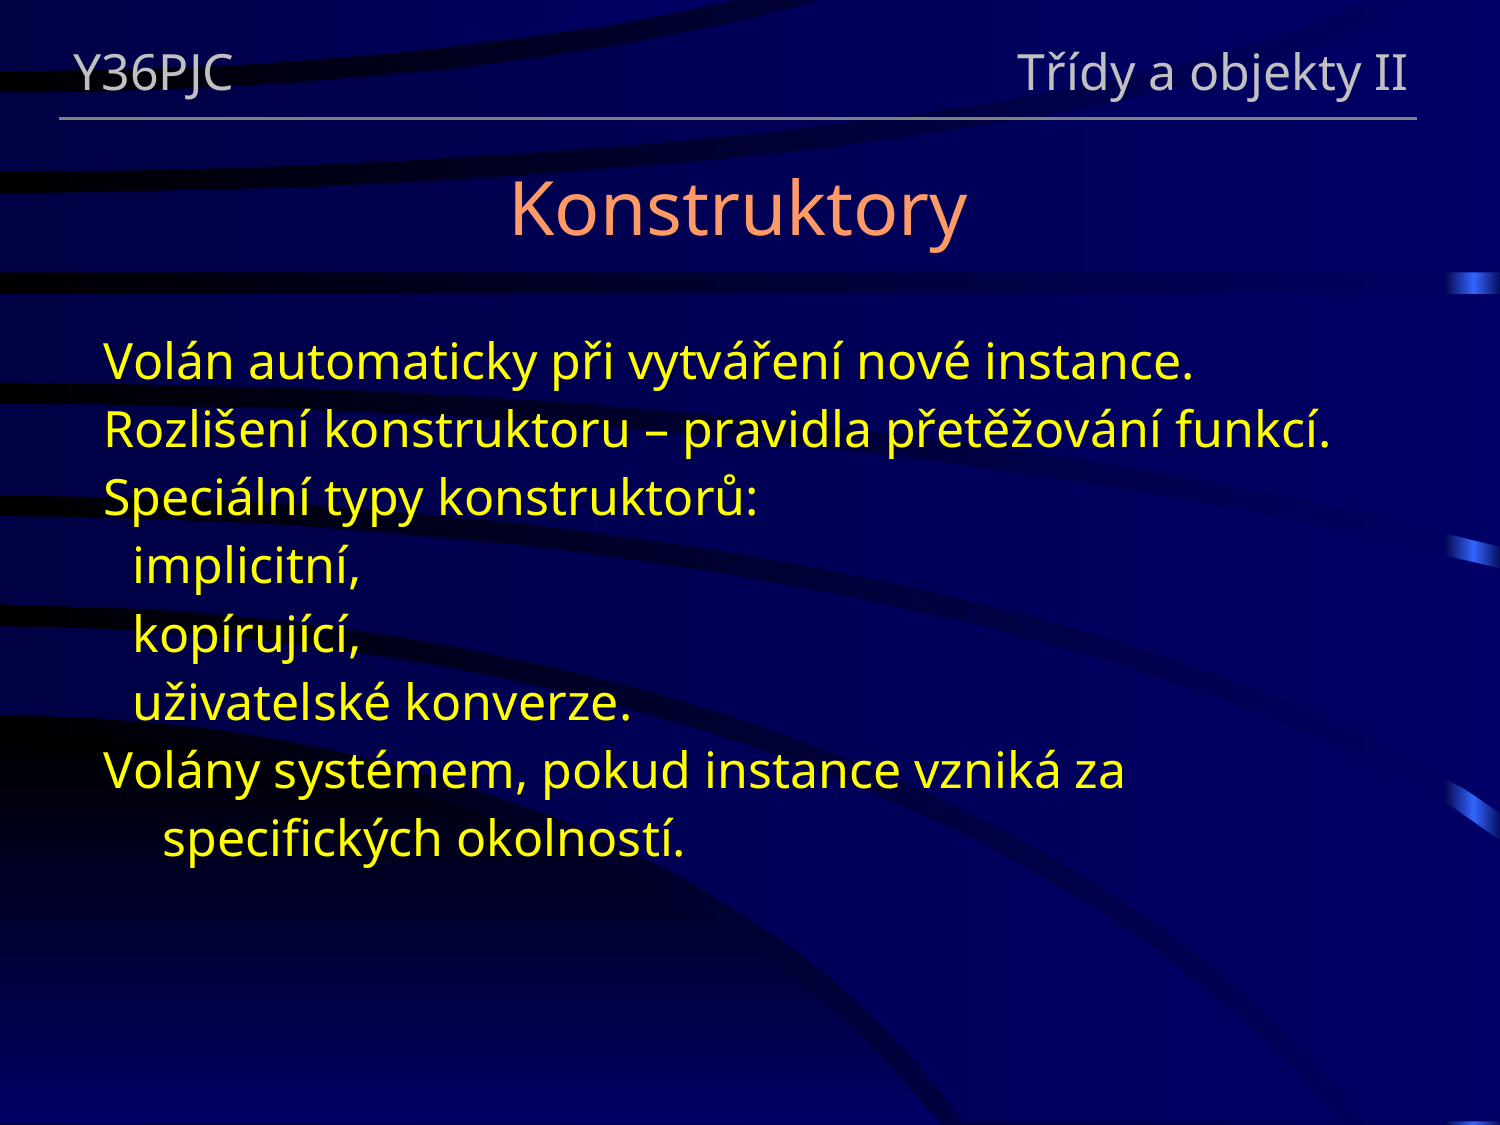

Y36PJC
Třídy a objekty II
Konstruktory
Volán automaticky při vytváření nové instance.
Rozlišení konstruktoru – pravidla přetěžování funkcí.
Speciální typy konstruktorů:
implicitní,
kopírující,
uživatelské konverze.
Volány systémem, pokud instance vzniká za specifických okolností.